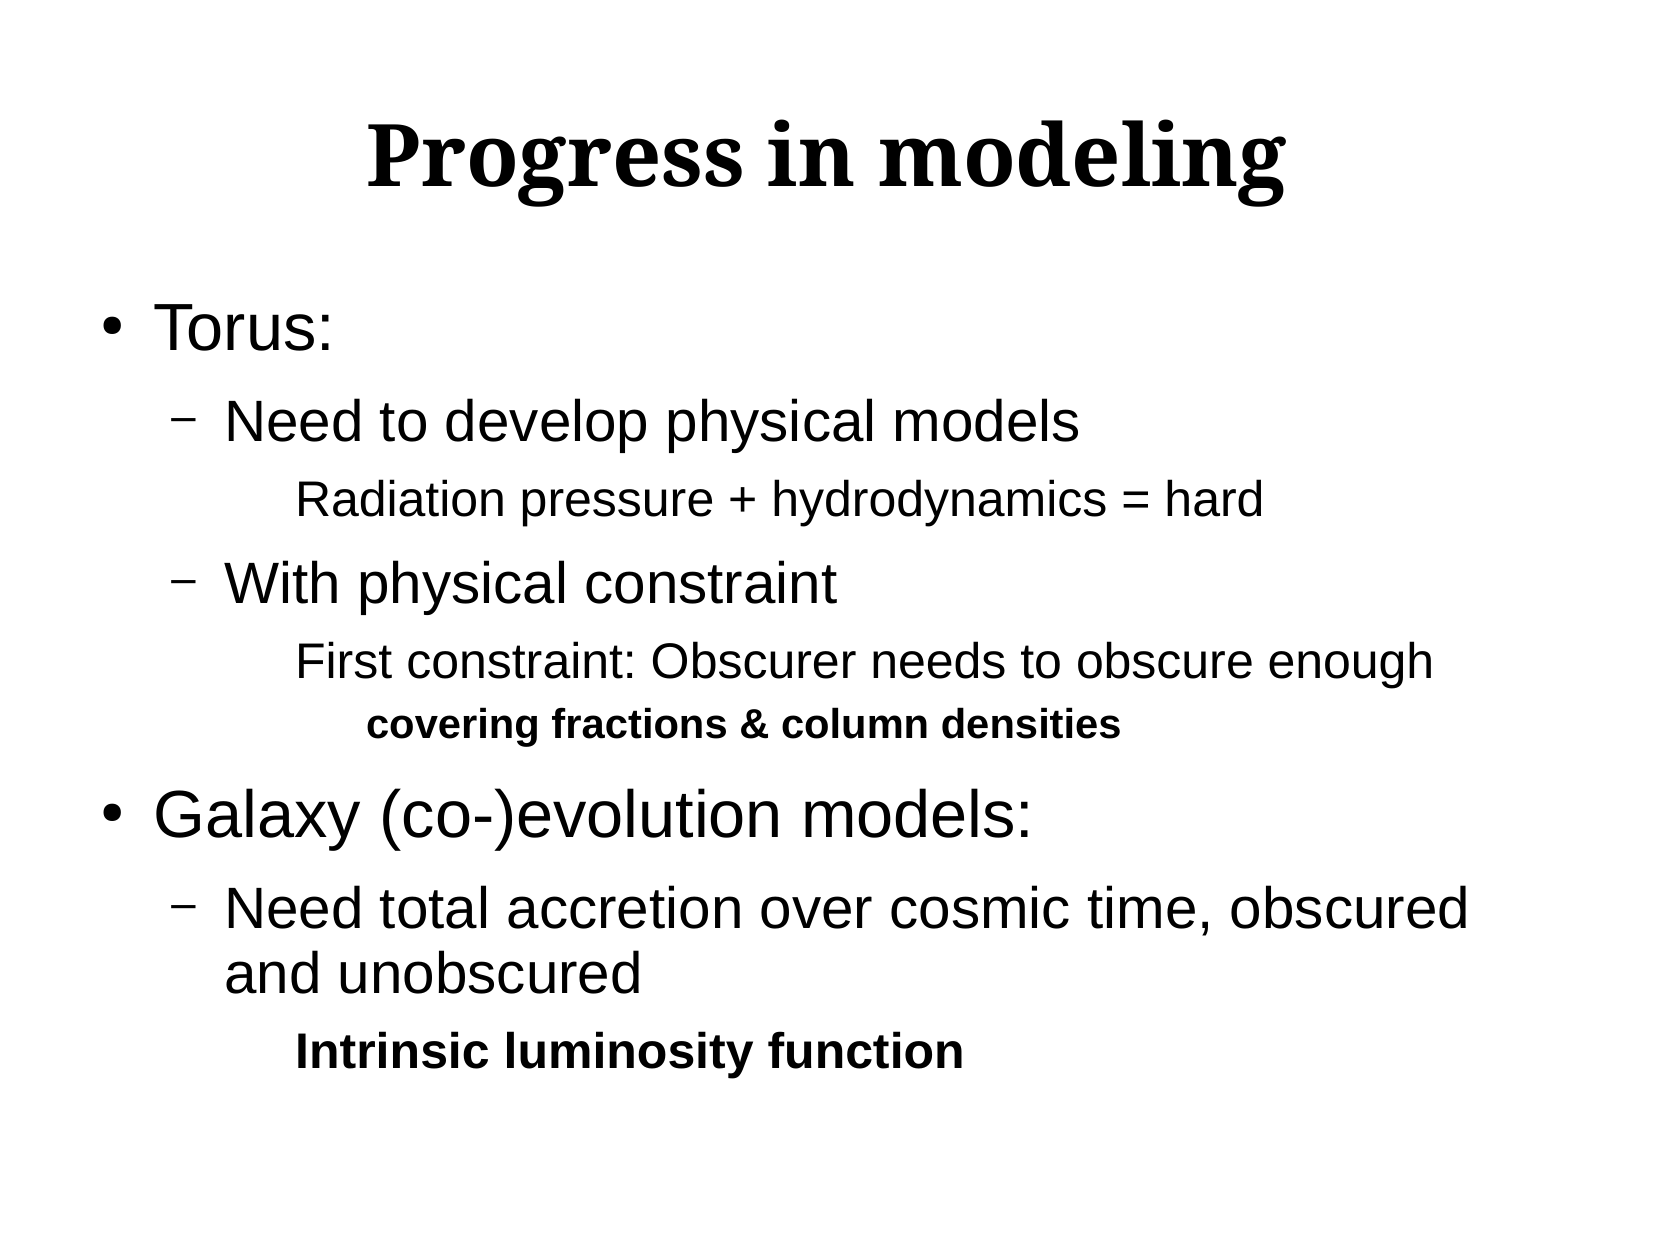

# Progress in modeling
Torus:
Need to develop physical models
Radiation pressure + hydrodynamics = hard
With physical constraint
First constraint: Obscurer needs to obscure enough
covering fractions & column densities
Galaxy (co-)evolution models:
Need total accretion over cosmic time, obscured and unobscured
Intrinsic luminosity function